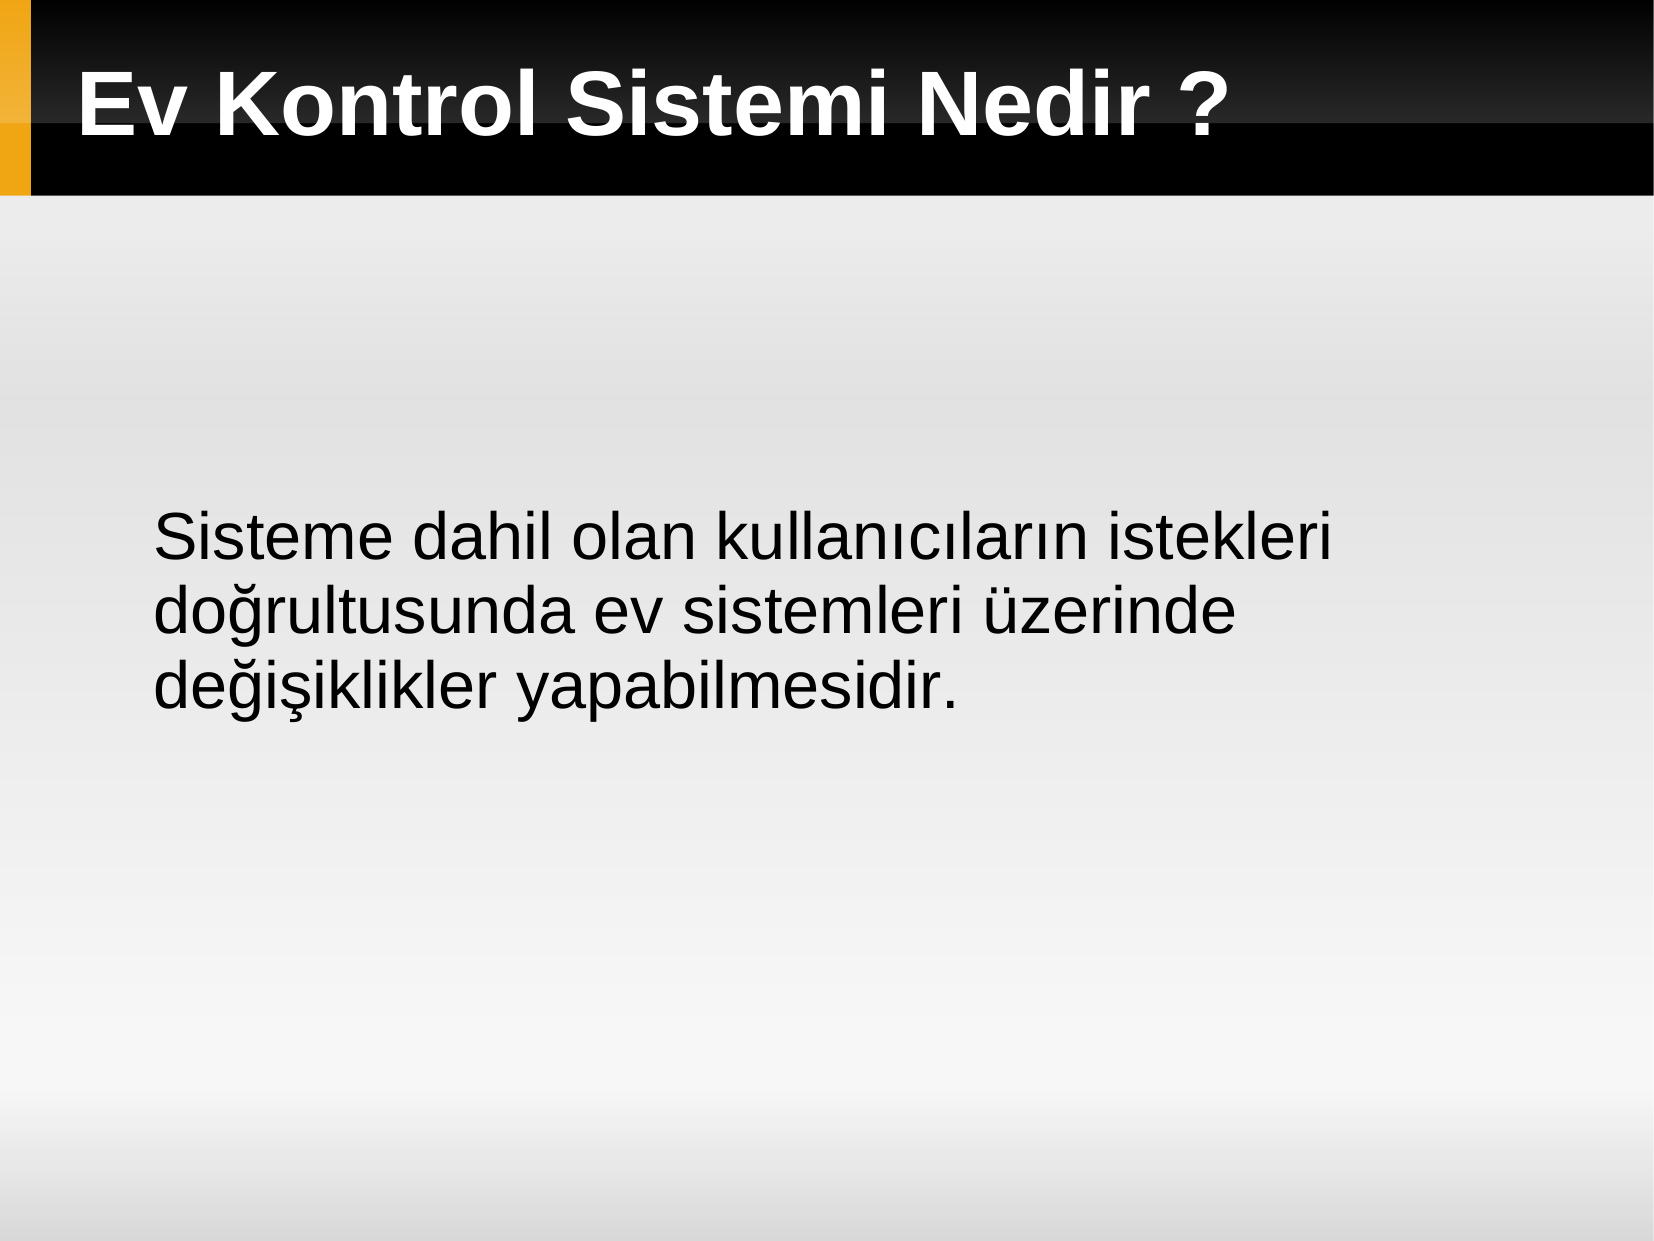

# Ev Kontrol Sistemi Nedir ?
Sisteme dahil olan kullanıcıların istekleri doğrultusunda ev sistemleri üzerinde değişiklikler yapabilmesidir.